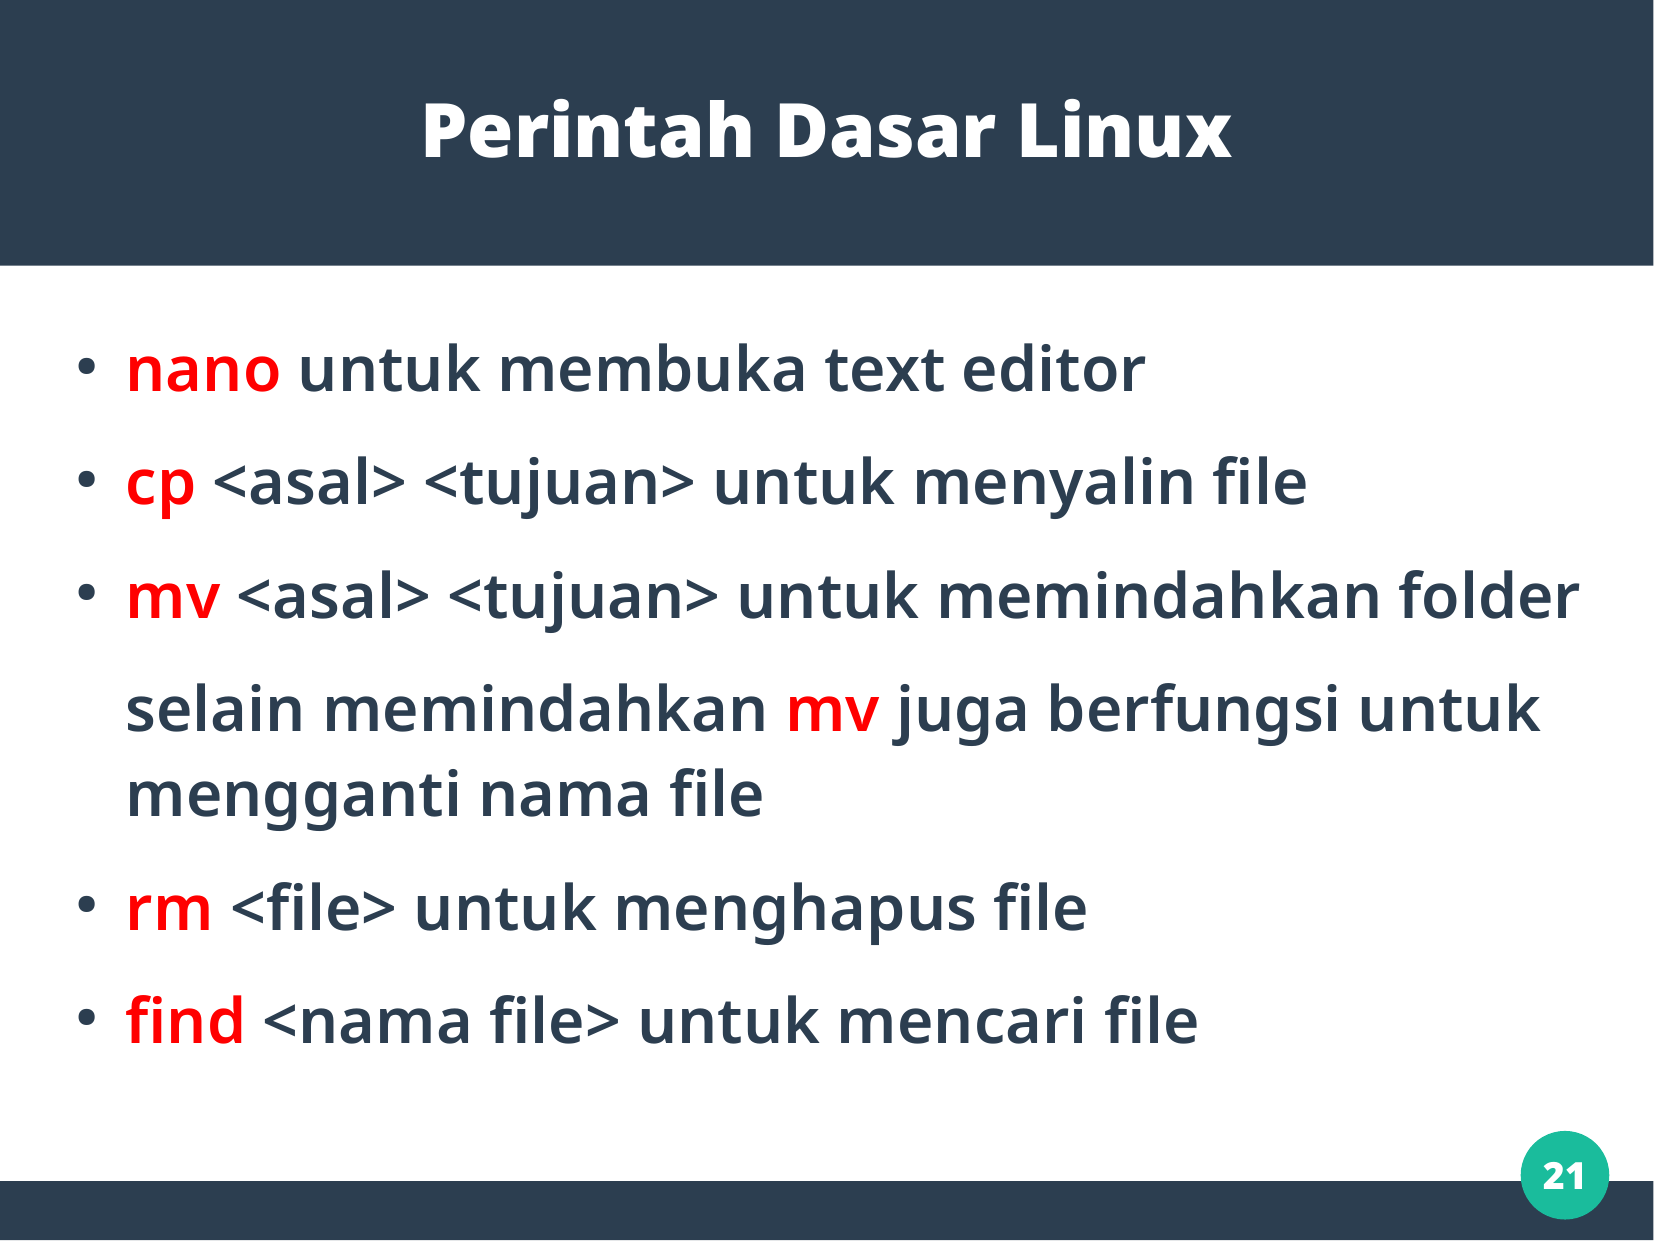

Perintah Dasar Linux
# nano untuk membuka text editor
cp <asal> <tujuan> untuk menyalin file
mv <asal> <tujuan> untuk memindahkan folder
selain memindahkan mv juga berfungsi untuk mengganti nama file
rm <file> untuk menghapus file
find <nama file> untuk mencari file
21